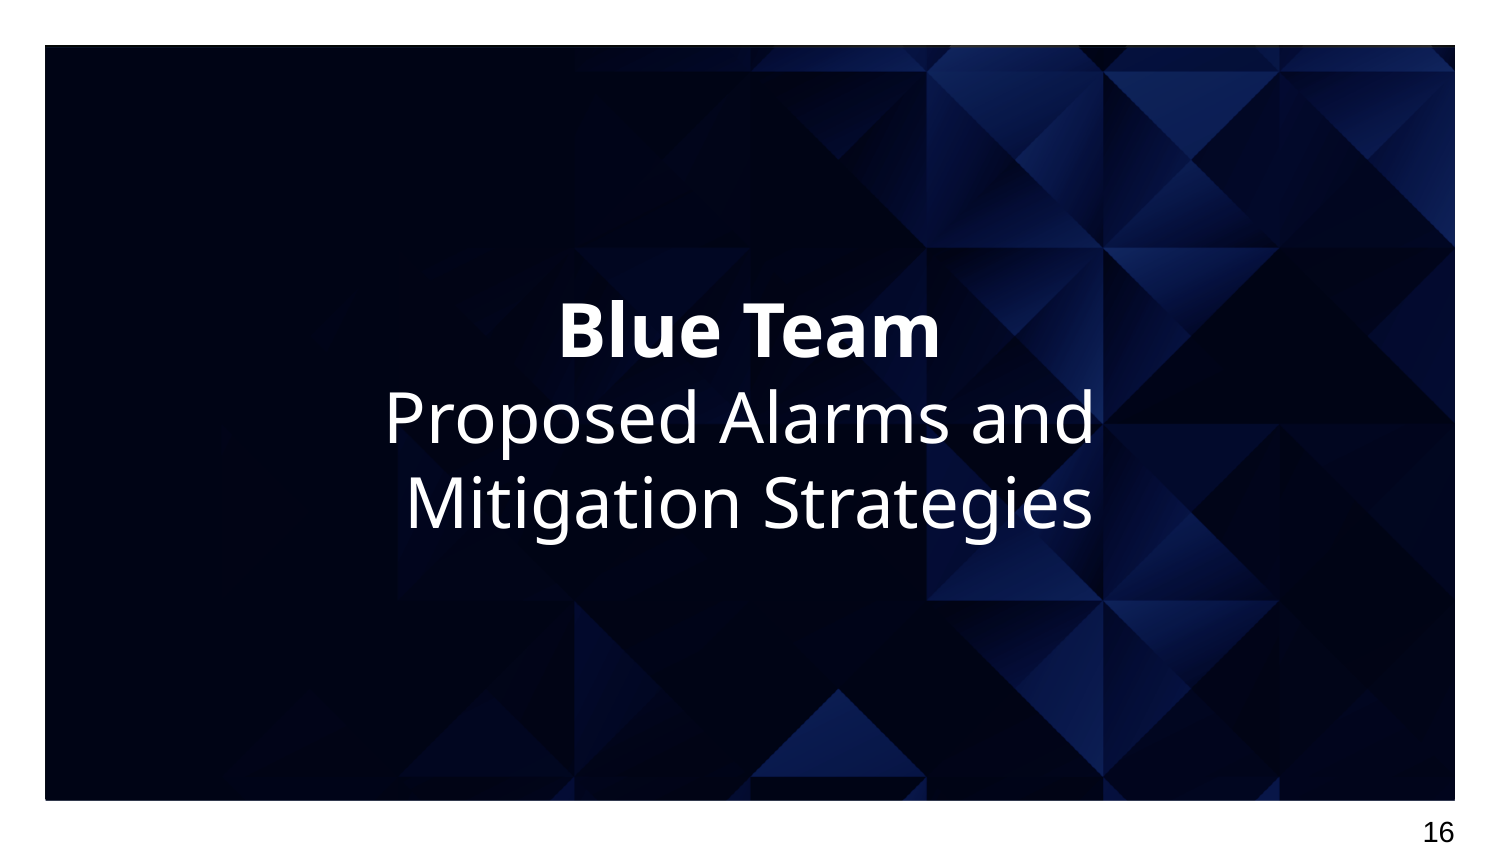

# Blue Team Proposed Alarms and Mitigation Strategies